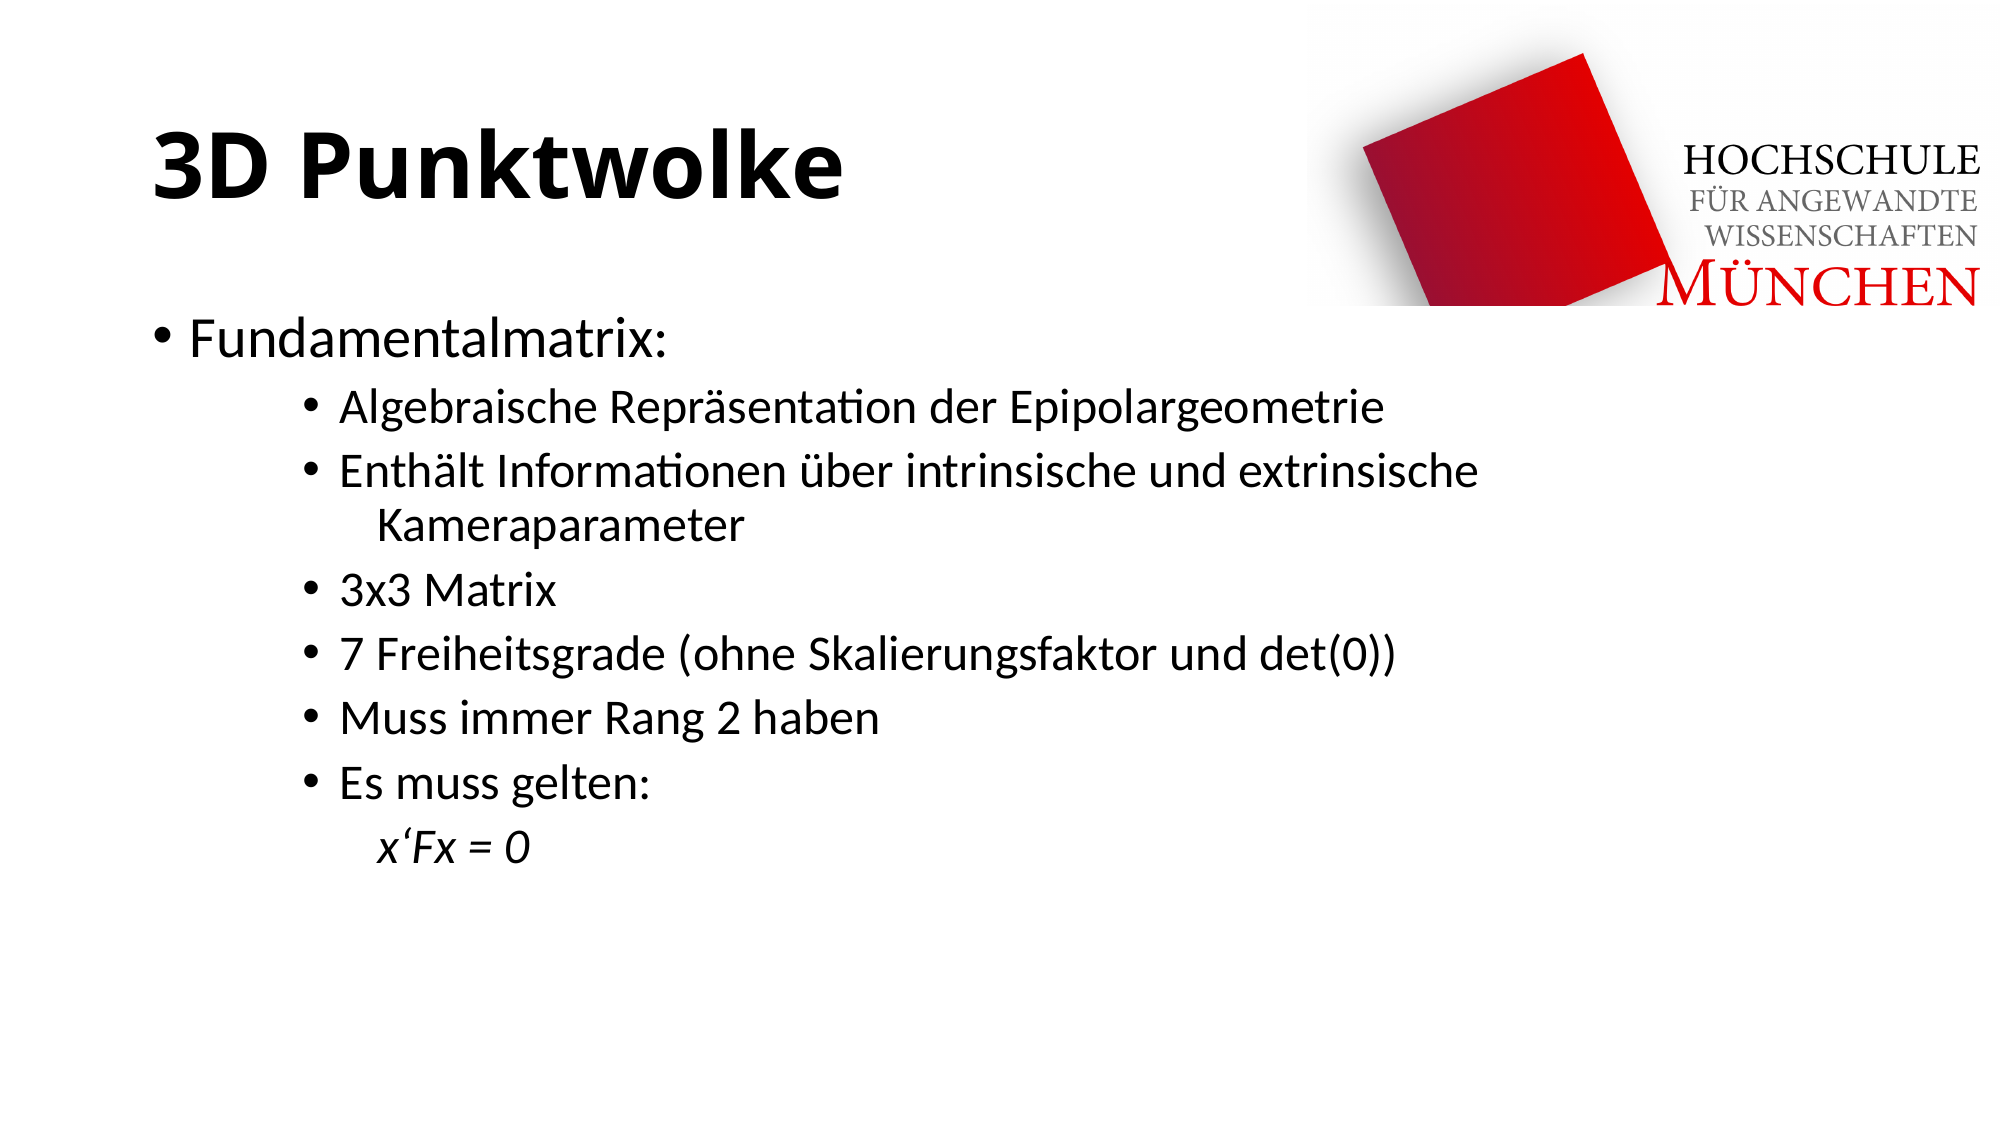

# 3D Punktwolke
Fundamentalmatrix:
Algebraische Repräsentation der Epipolargeometrie
Enthält Informationen über intrinsische und extrinsische Kameraparameter
3x3 Matrix
7 Freiheitsgrade (ohne Skalierungsfaktor und det(0))
Muss immer Rang 2 haben
Es muss gelten:
	x‘Fx = 0